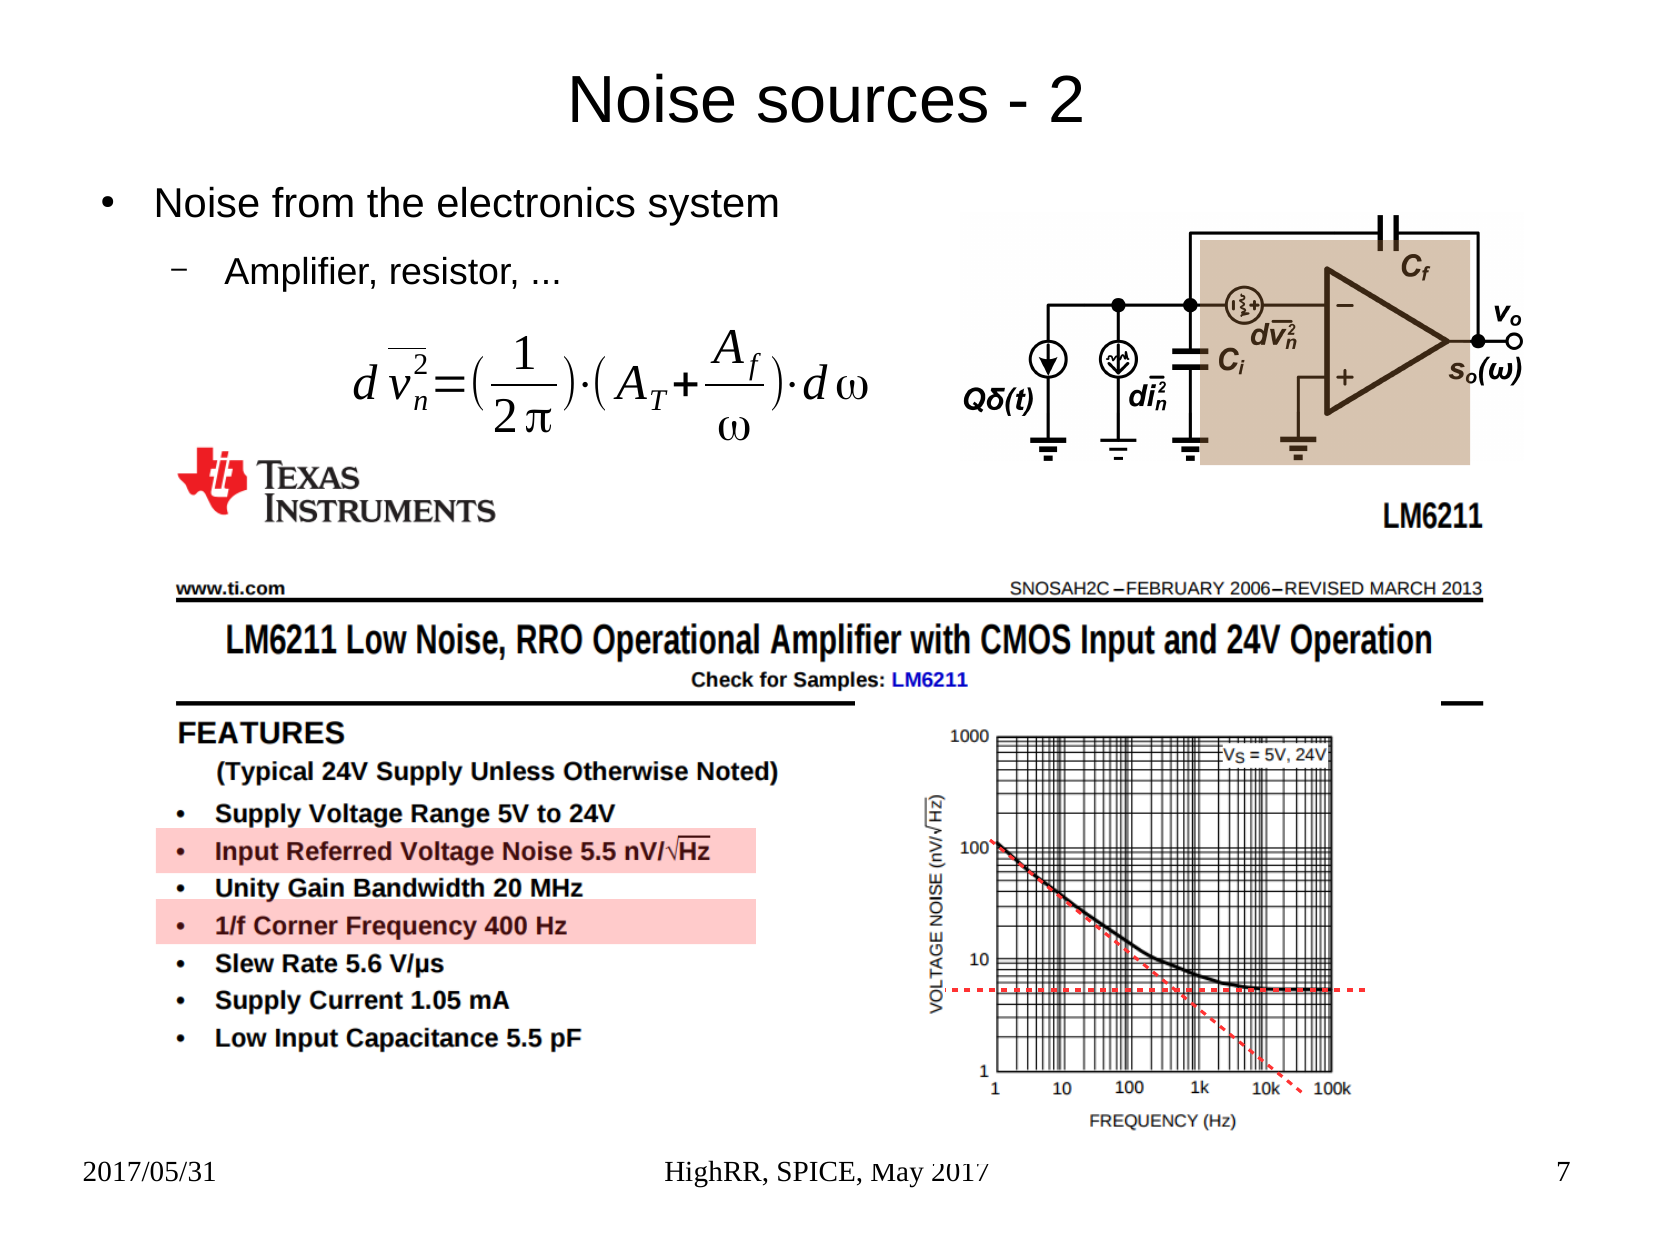

# Noise sources - 2
Noise from the electronics system
Amplifier, resistor, ...
2017/05/31
HighRR, SPICE, May 2017
7